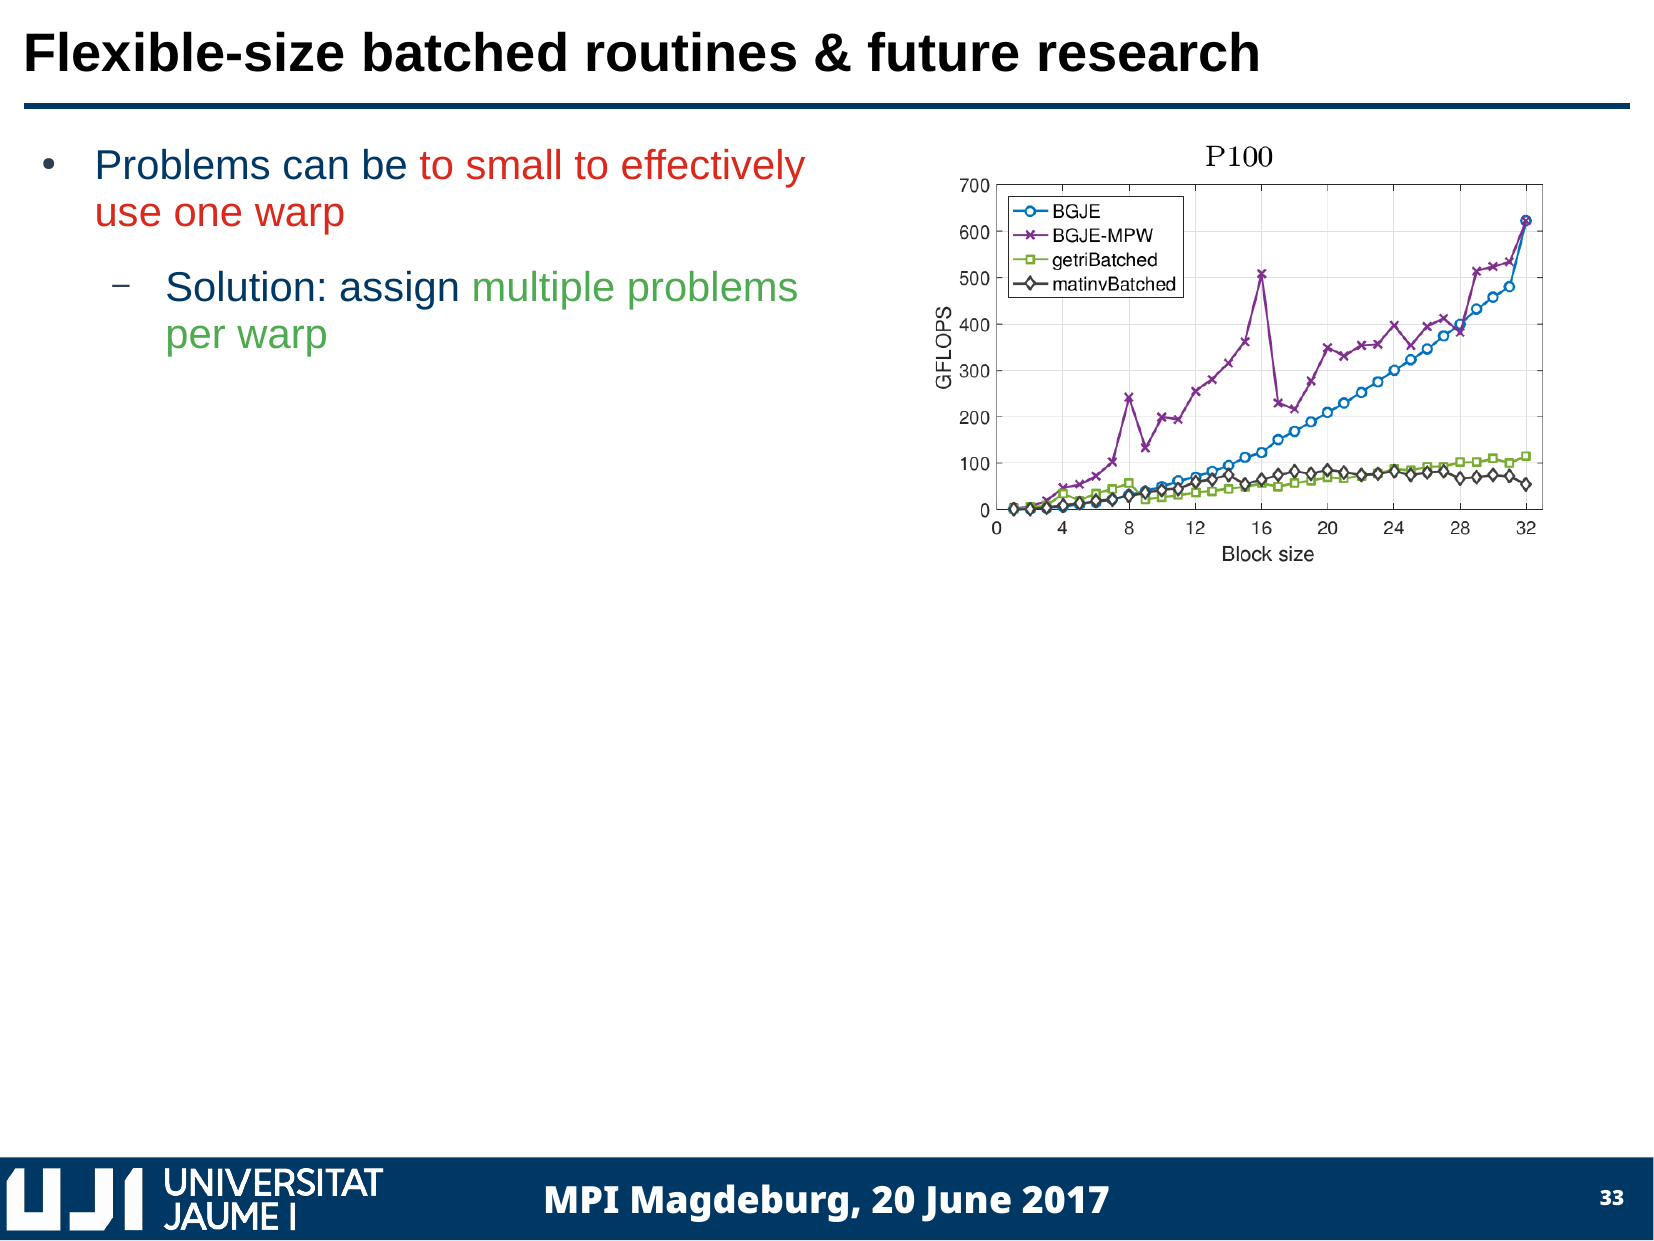

# Flexible-size batched routines & future research
Problems can be to small to effectively use one warp
Solution: assign multiple problems per warp
MPI Magdeburg, 20 June 2017
33